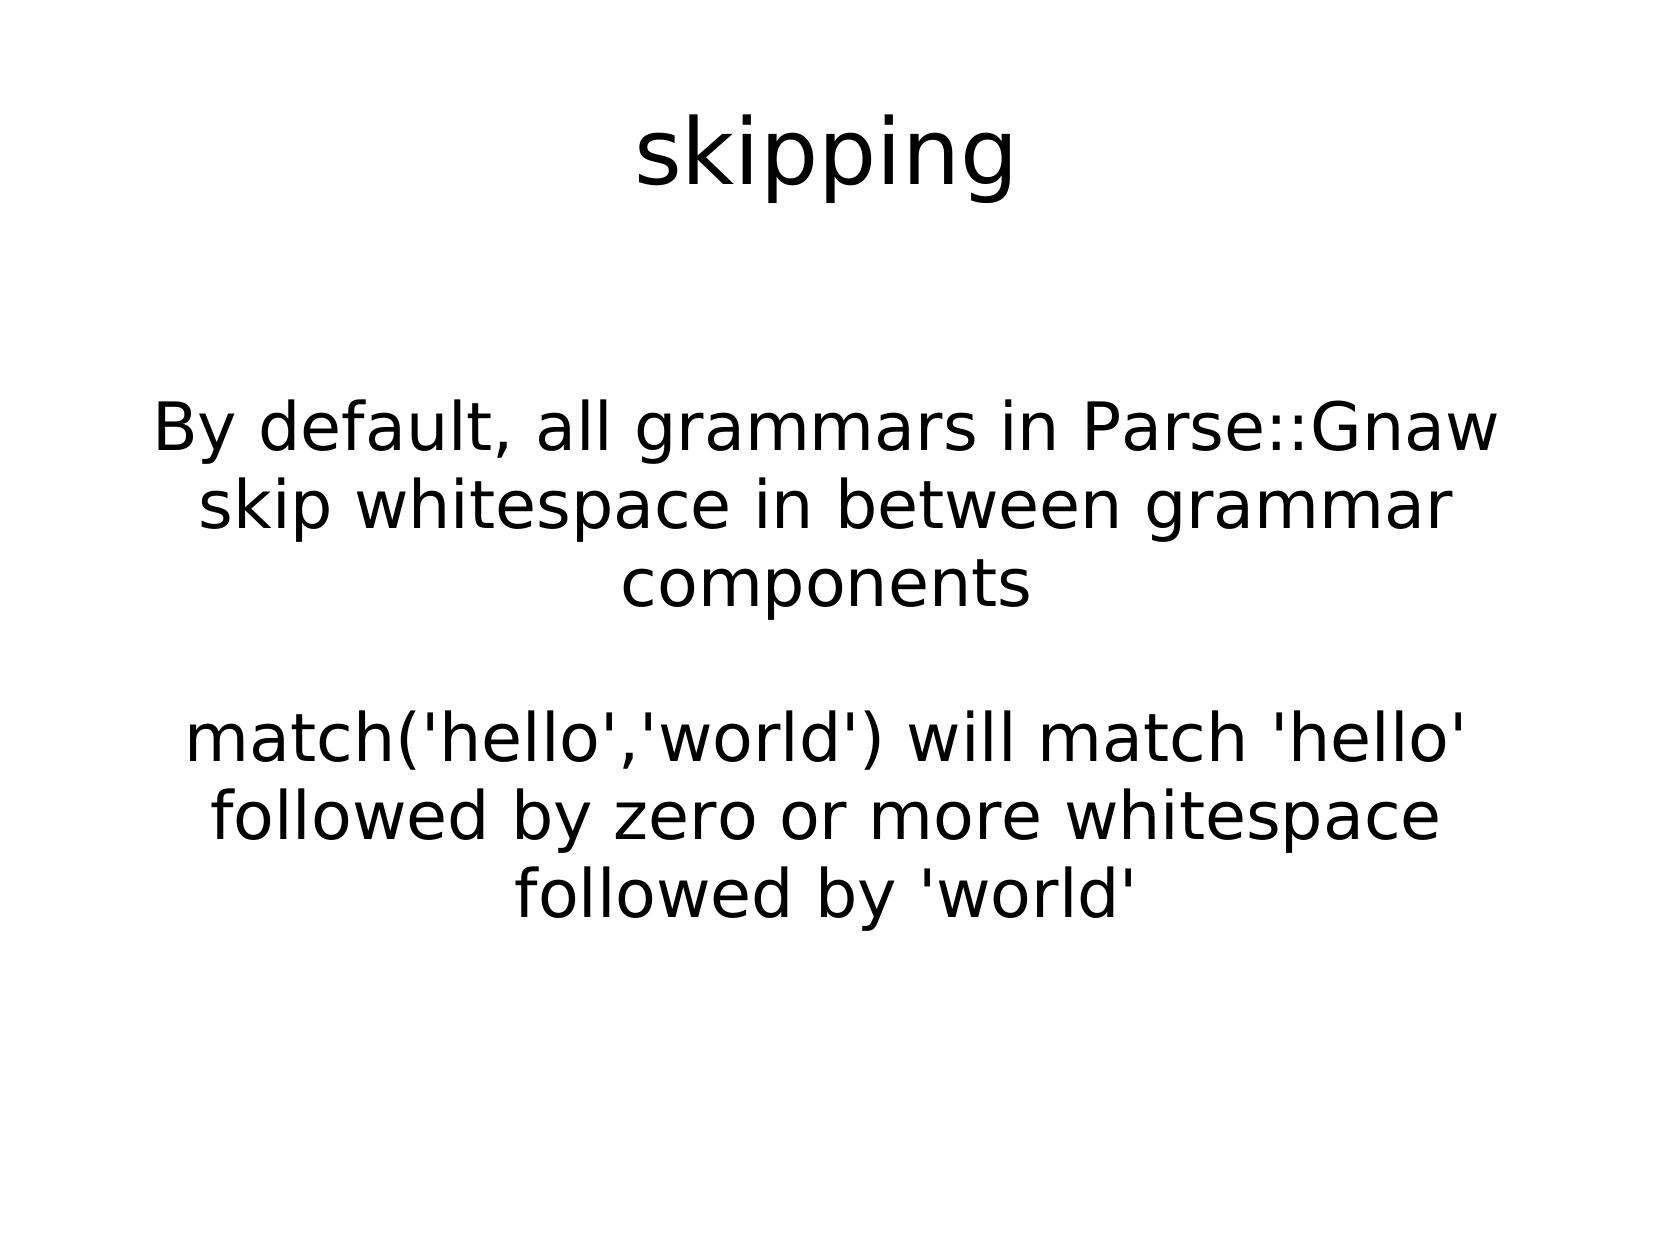

# skipping
By default, all grammars in Parse::Gnaw skip whitespace in between grammar components
match('hello','world') will match 'hello' followed by zero or more whitespace followed by 'world'